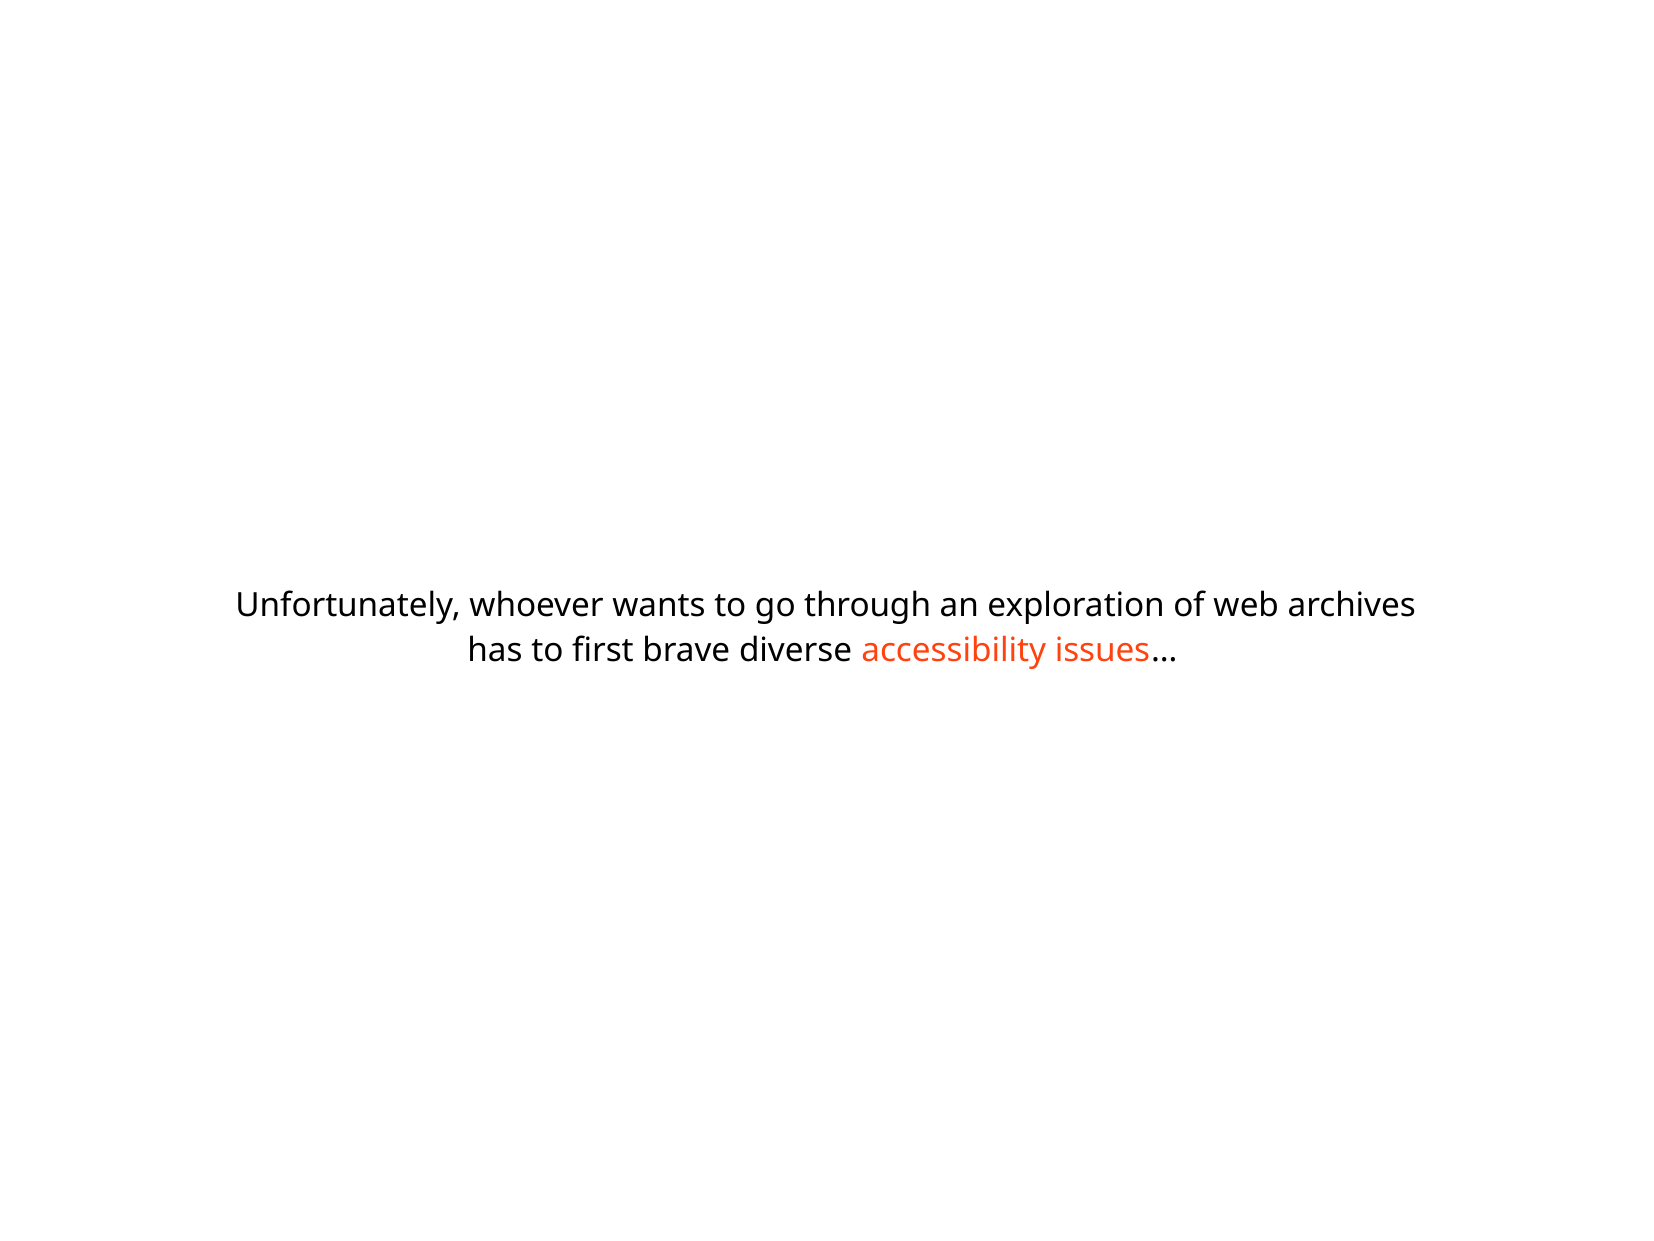

Unfortunately, whoever wants to go through an exploration of web archives
has to first brave diverse accessibility issues…